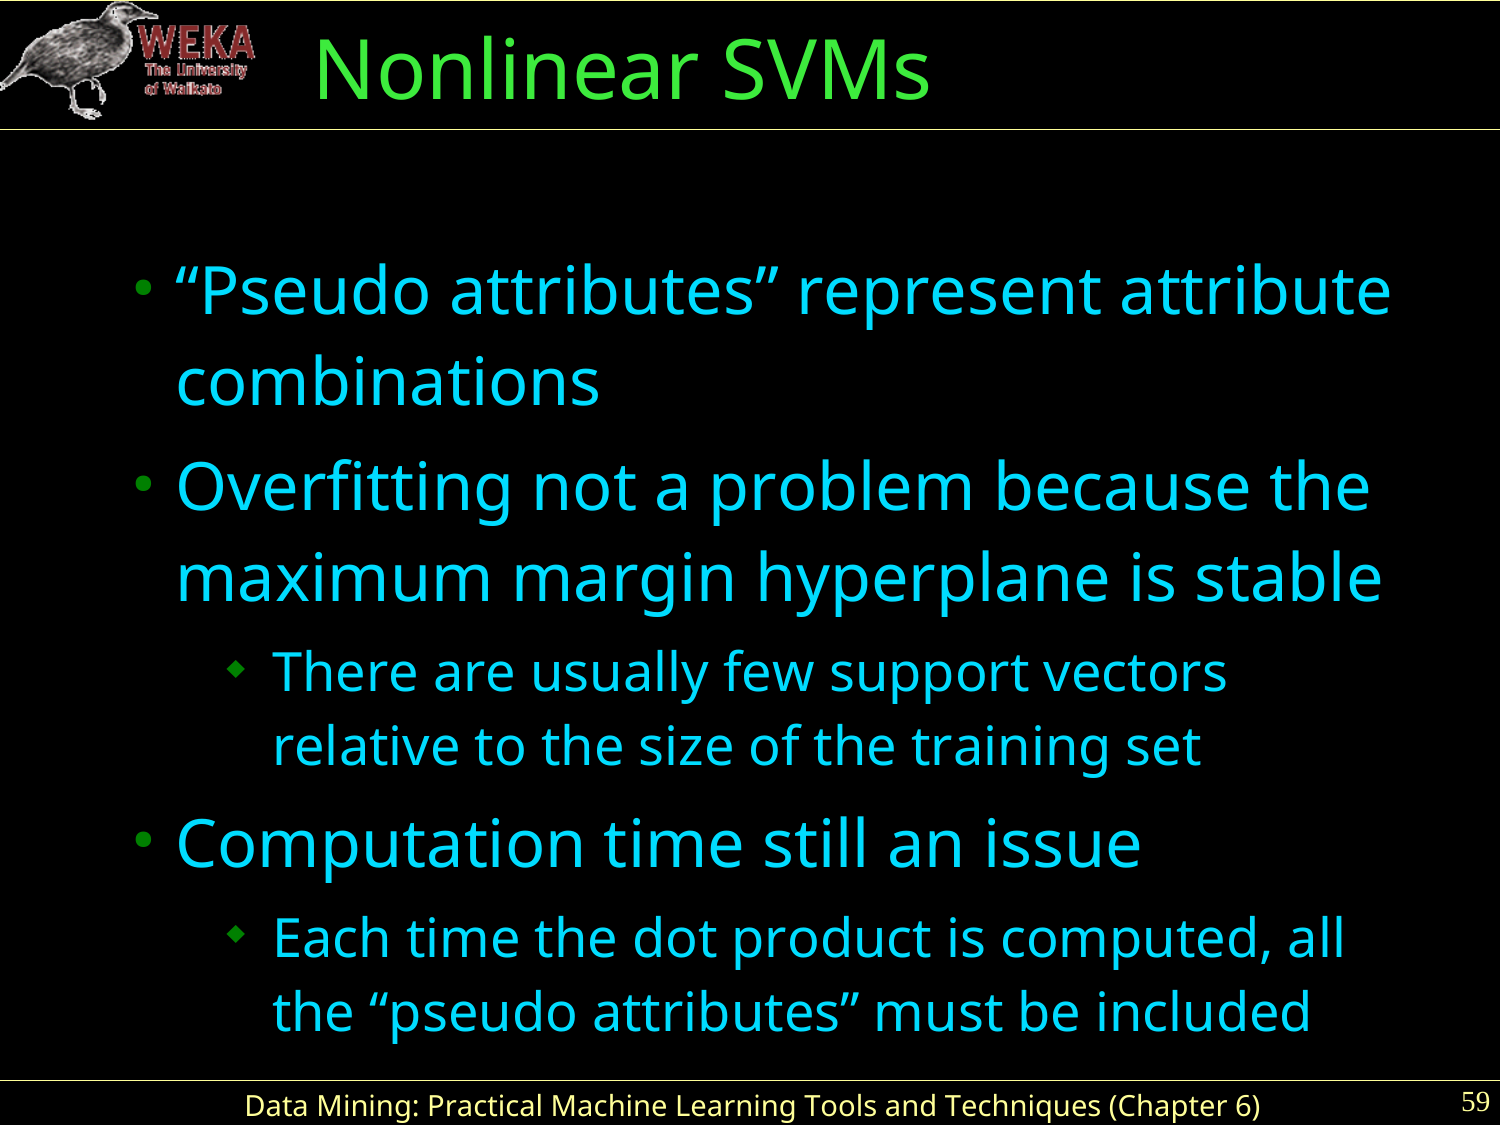

# Nonlinear SVMs
“Pseudo attributes” represent attribute combinations
Overfitting not a problem because the maximum margin hyperplane is stable
There are usually few support vectors relative to the size of the training set
Computation time still an issue
Each time the dot product is computed, all the “pseudo attributes” must be included
Data Mining: Practical Machine Learning Tools and Techniques (Chapter 6)
59